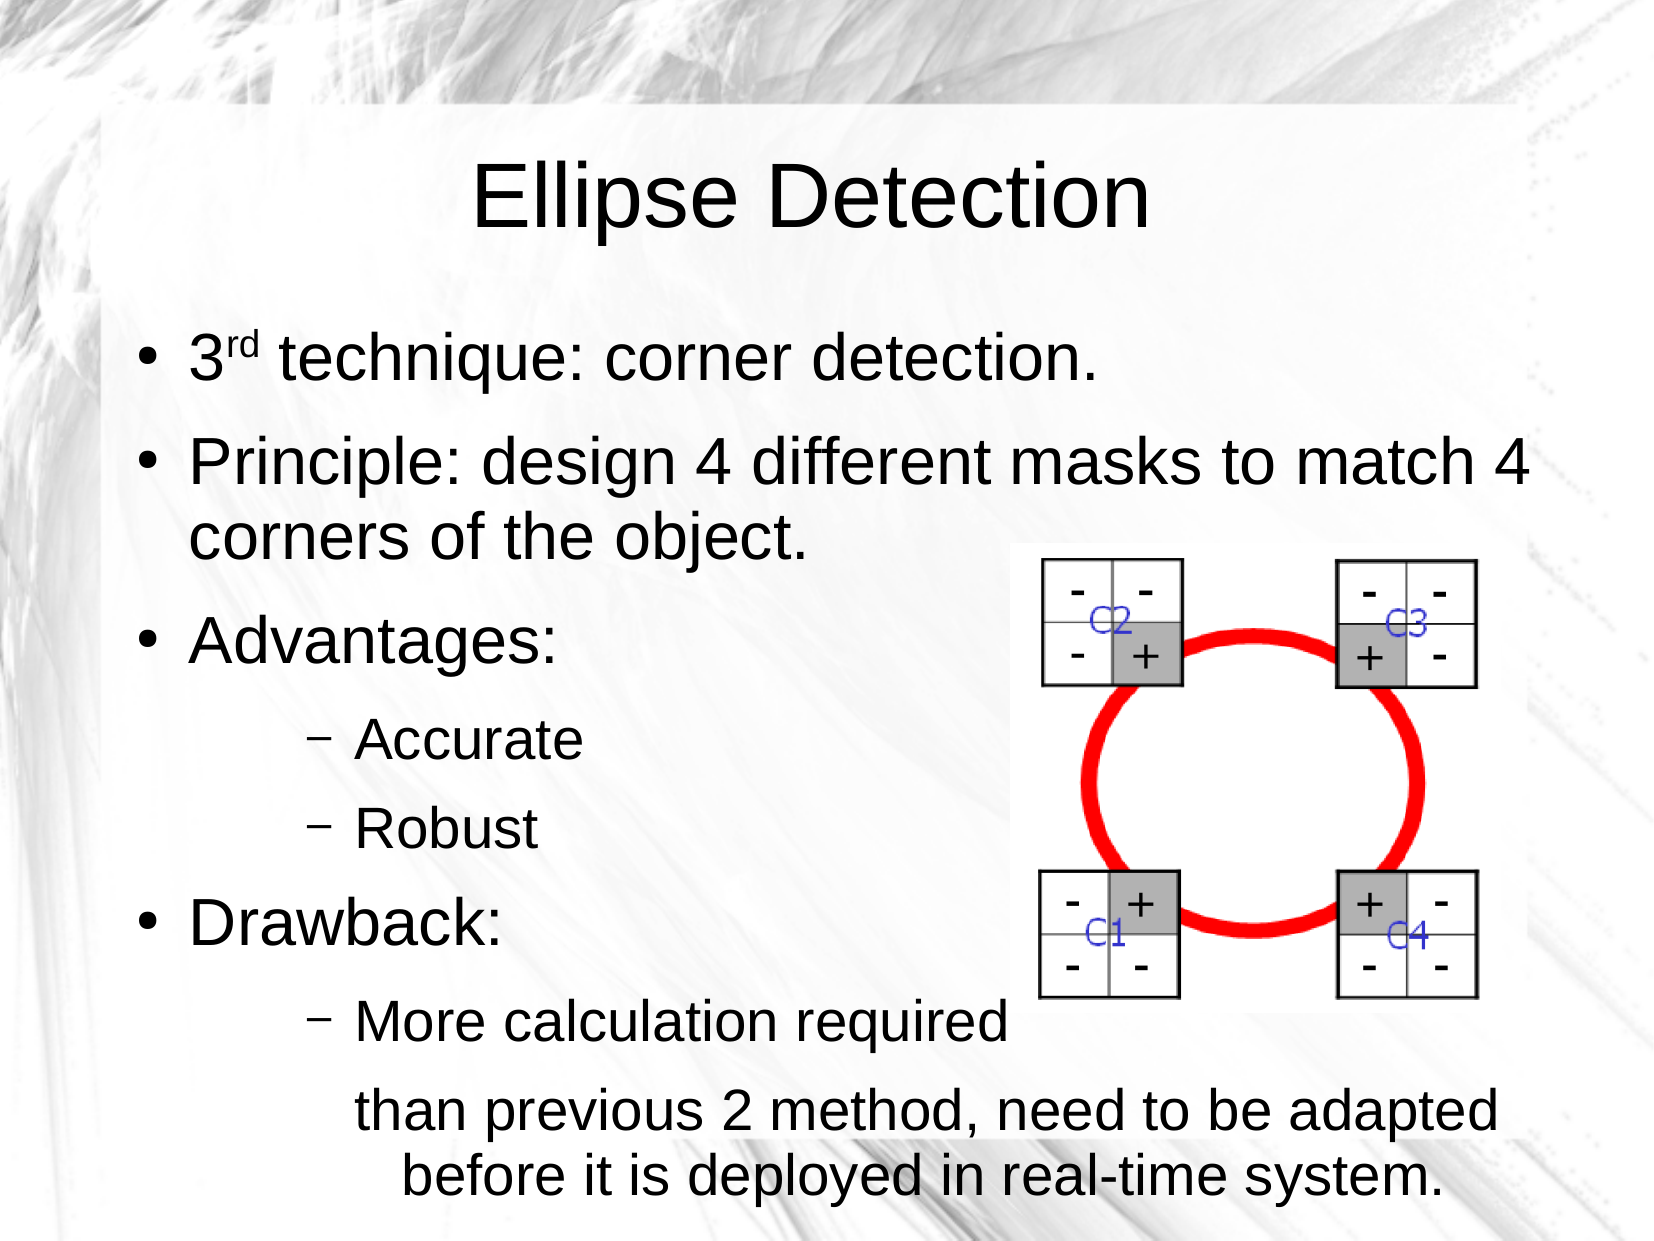

# Ellipse Detection
3rd technique: corner detection.
Principle: design 4 different masks to match 4 corners of the object.
Advantages:
Accurate
Robust
Drawback:
More calculation required
than previous 2 method, need to be adapted before it is deployed in real-time system.